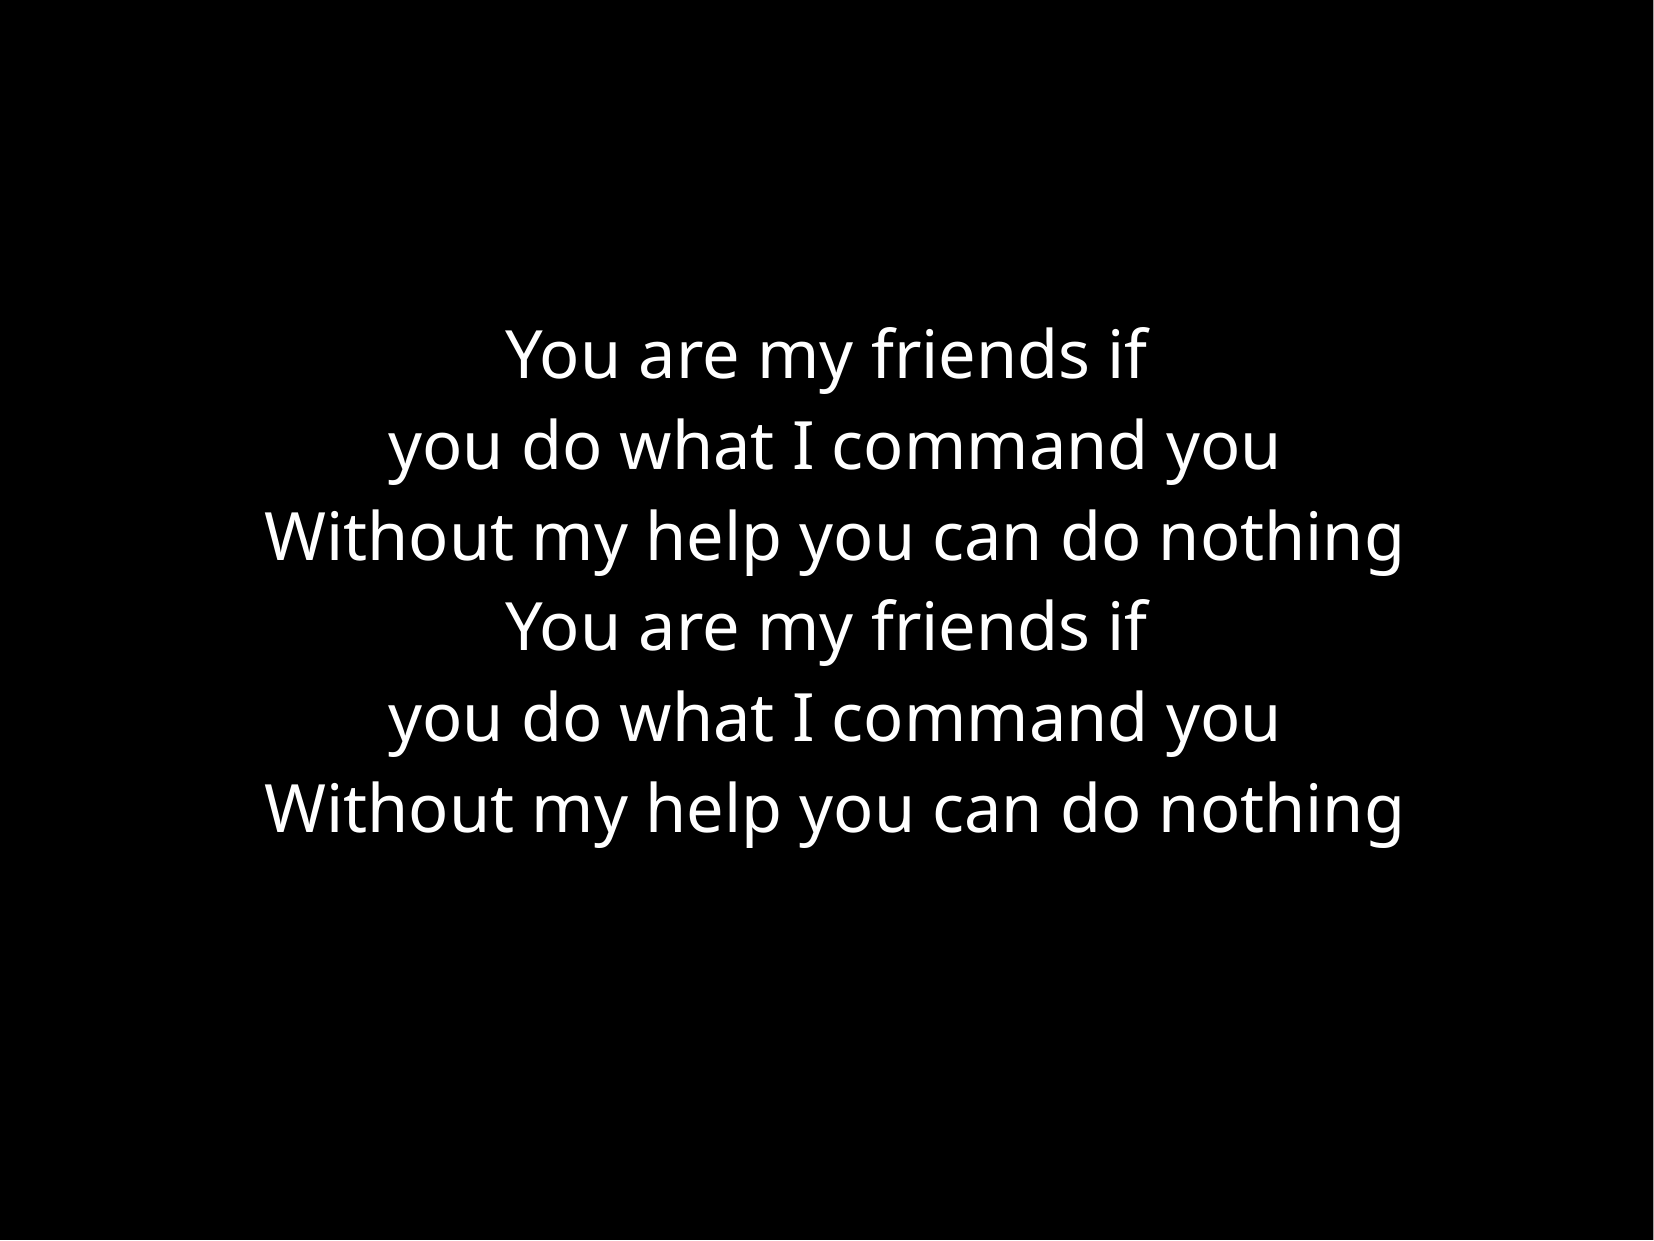

#
You are my friends if
you do what I command you
Without my help you can do nothing
You are my friends if
you do what I command you
Without my help you can do nothing